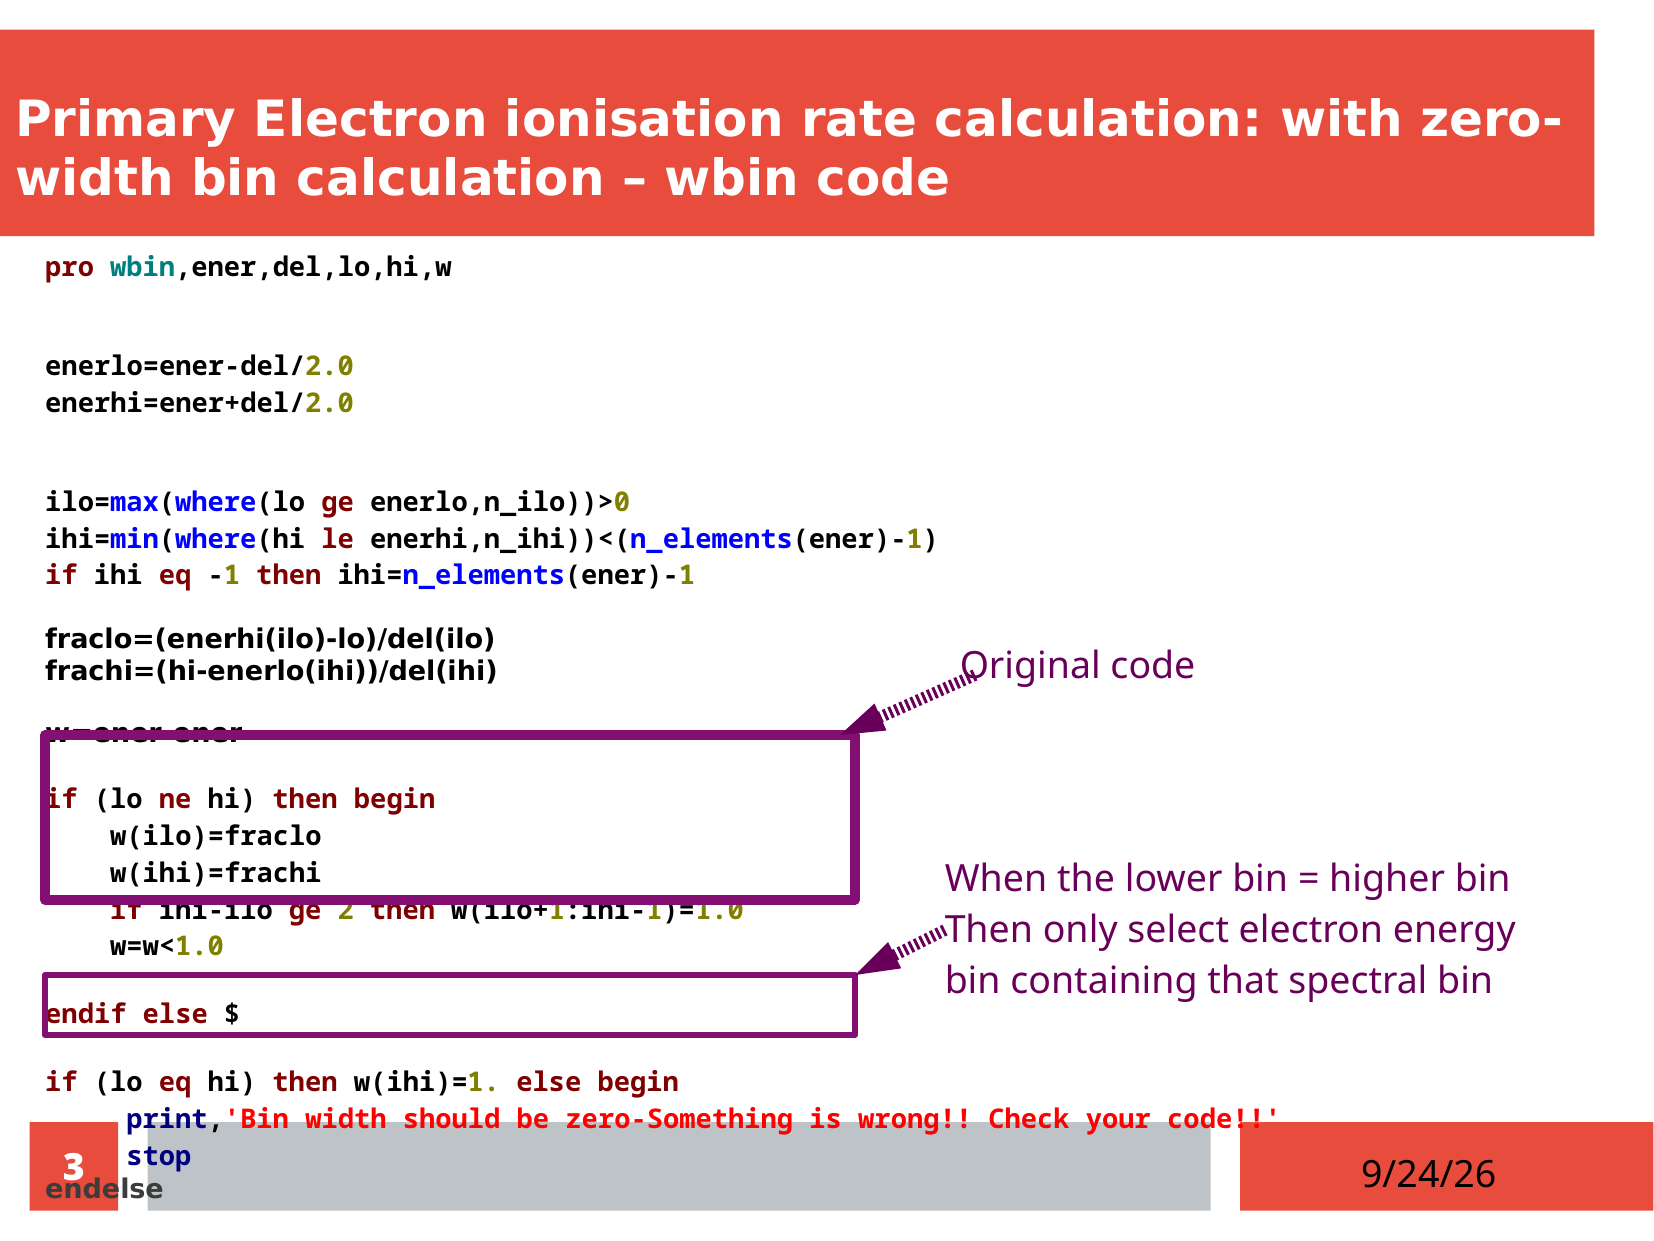

# Primary Electron ionisation rate calculation: with zero-width bin calculation – wbin code
pro wbin,ener,del,lo,hi,w
enerlo=ener-del/2.0
enerhi=ener+del/2.0
ilo=max(where(lo ge enerlo,n_ilo))>0
ihi=min(where(hi le enerhi,n_ihi))<(n_elements(ener)-1)
if ihi eq -1 then ihi=n_elements(ener)-1
fraclo=(enerhi(ilo)-lo)/del(ilo)
frachi=(hi-enerlo(ihi))/del(ihi)
w=ener-ener
if (lo ne hi) then begin
 w(ilo)=fraclo
 w(ihi)=frachi
 if ihi-ilo ge 2 then w(ilo+1:ihi-1)=1.0
 w=w<1.0
endif else $
if (lo eq hi) then w(ihi)=1. else begin
 print,'Bin width should be zero-Something is wrong!! Check your code!!'
 stop
endelse
Original code
When the lower bin = higher bin
Then only select electron energy bin containing that spectral bin
3